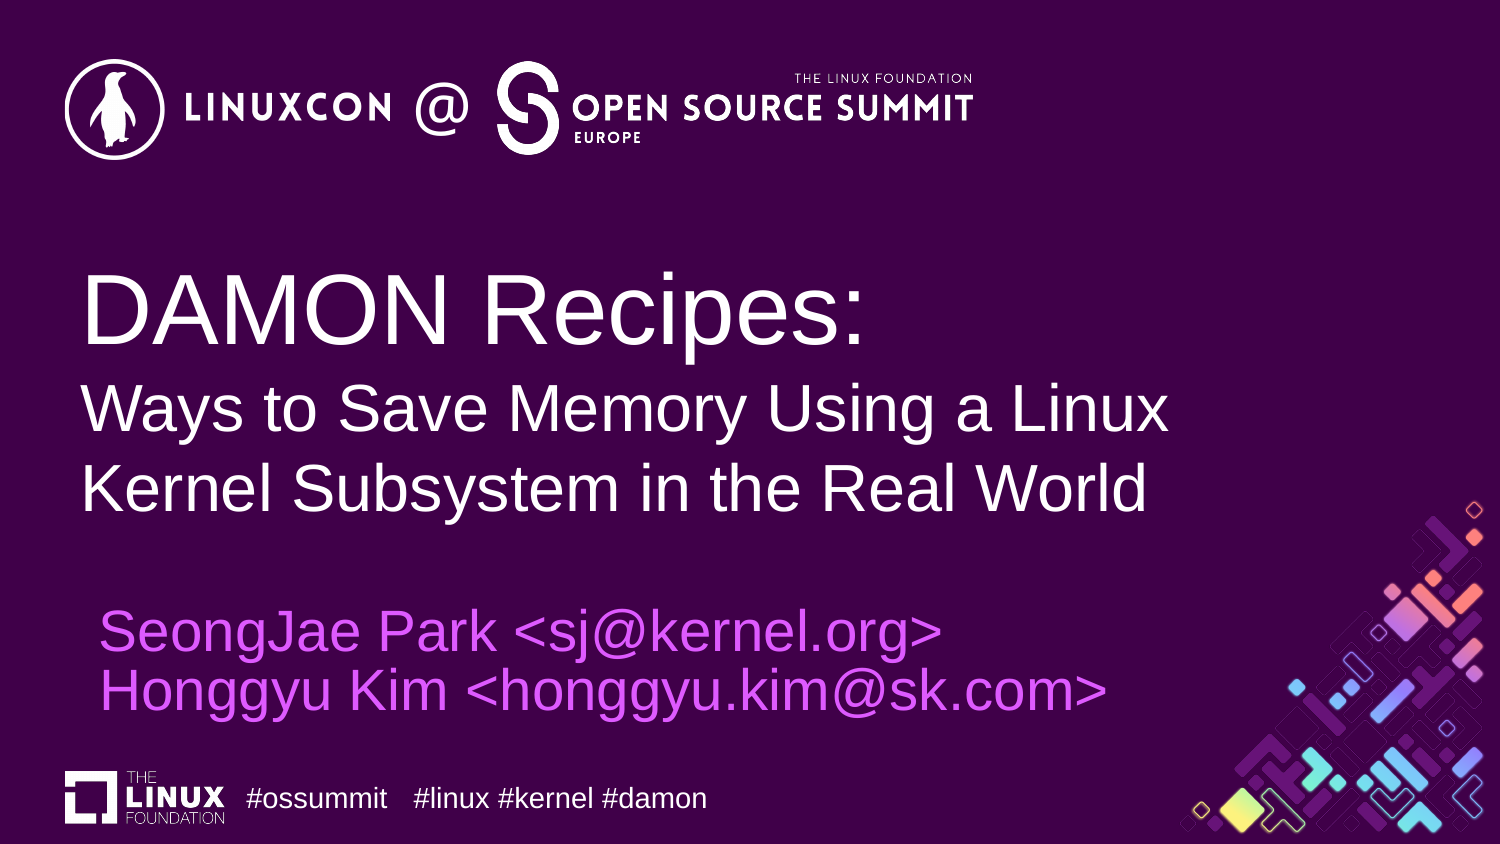

# DAMON Recipes: Ways to Save Memory Using a Linux Kernel Subsystem in the Real World
SeongJae Park <sj@kernel.org>
Honggyu Kim <honggyu.kim@sk.com>
#linux #kernel #damon